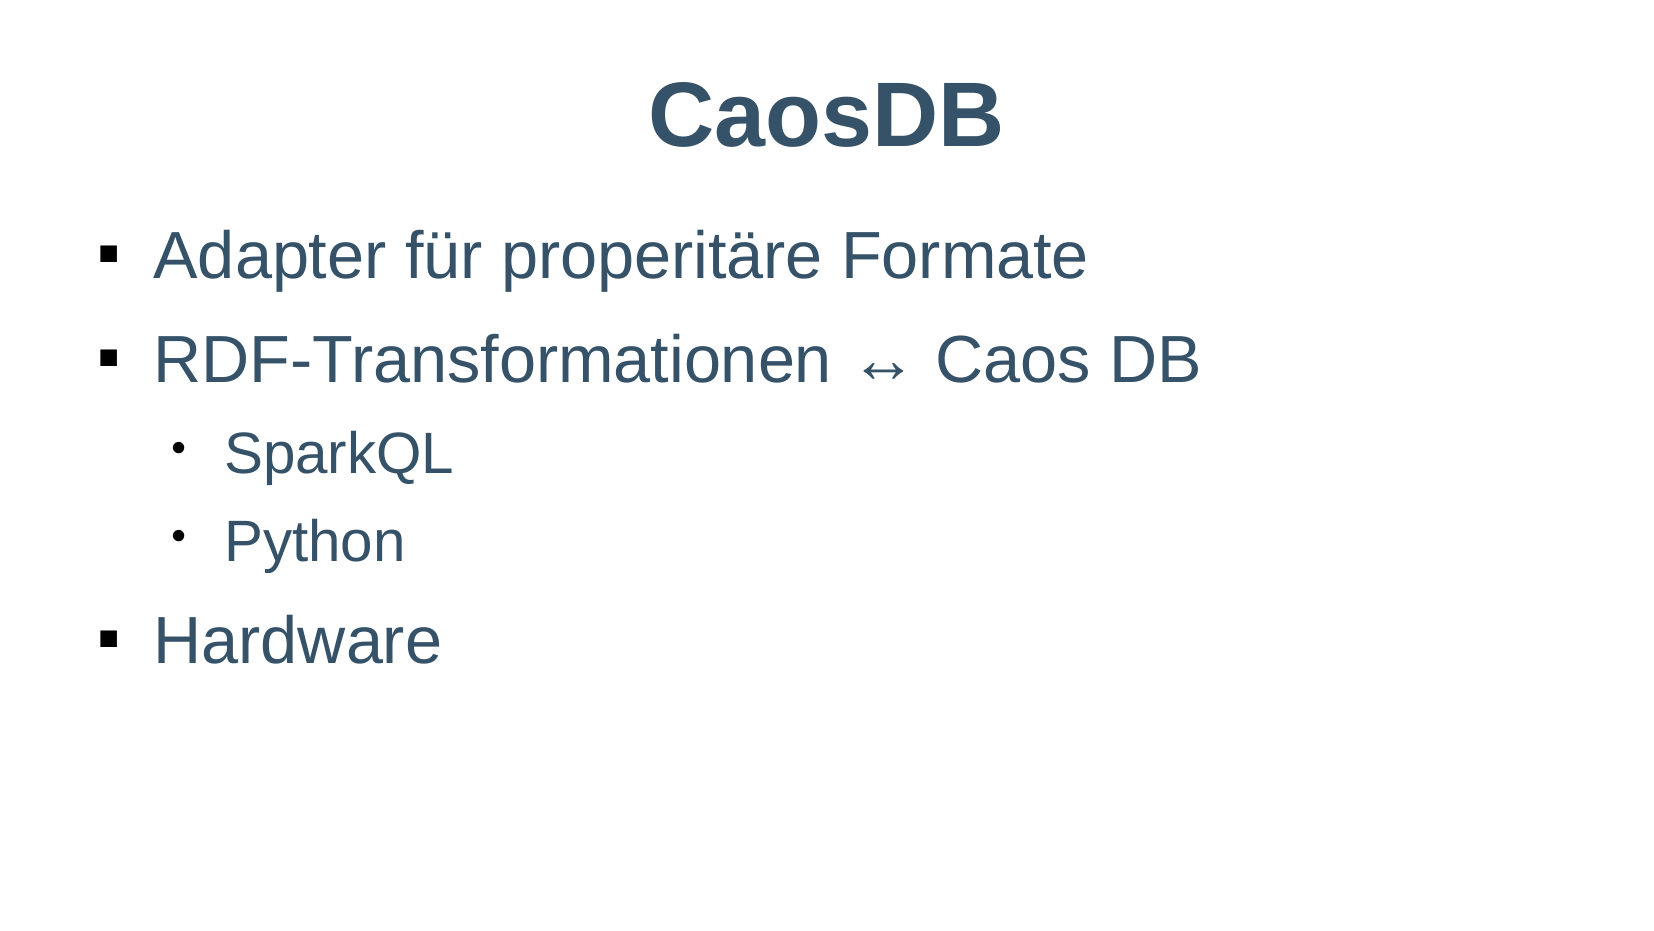

# CaosDB
Adapter für properitäre Formate
RDF-Transformationen ↔ Caos DB
SparkQL
Python
Hardware